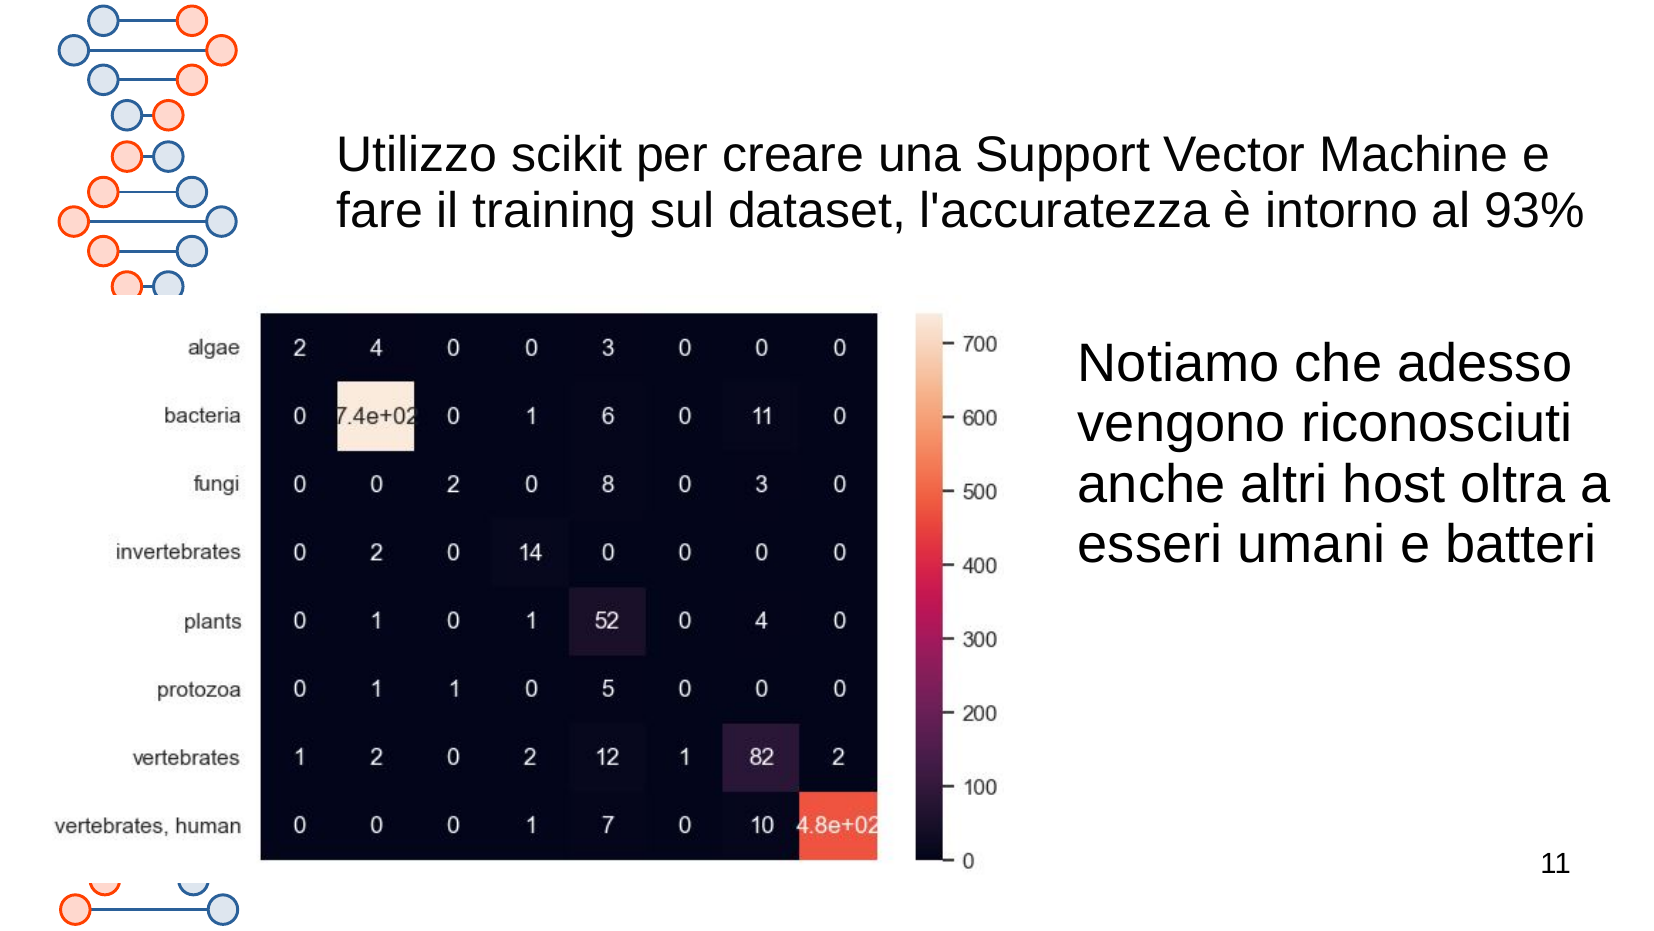

# Utilizzo scikit per creare una Support Vector Machine e fare il training sul dataset, l'accuratezza è intorno al 93%
Notiamo che adesso vengono riconosciuti anche altri host oltra a esseri umani e batteri
11